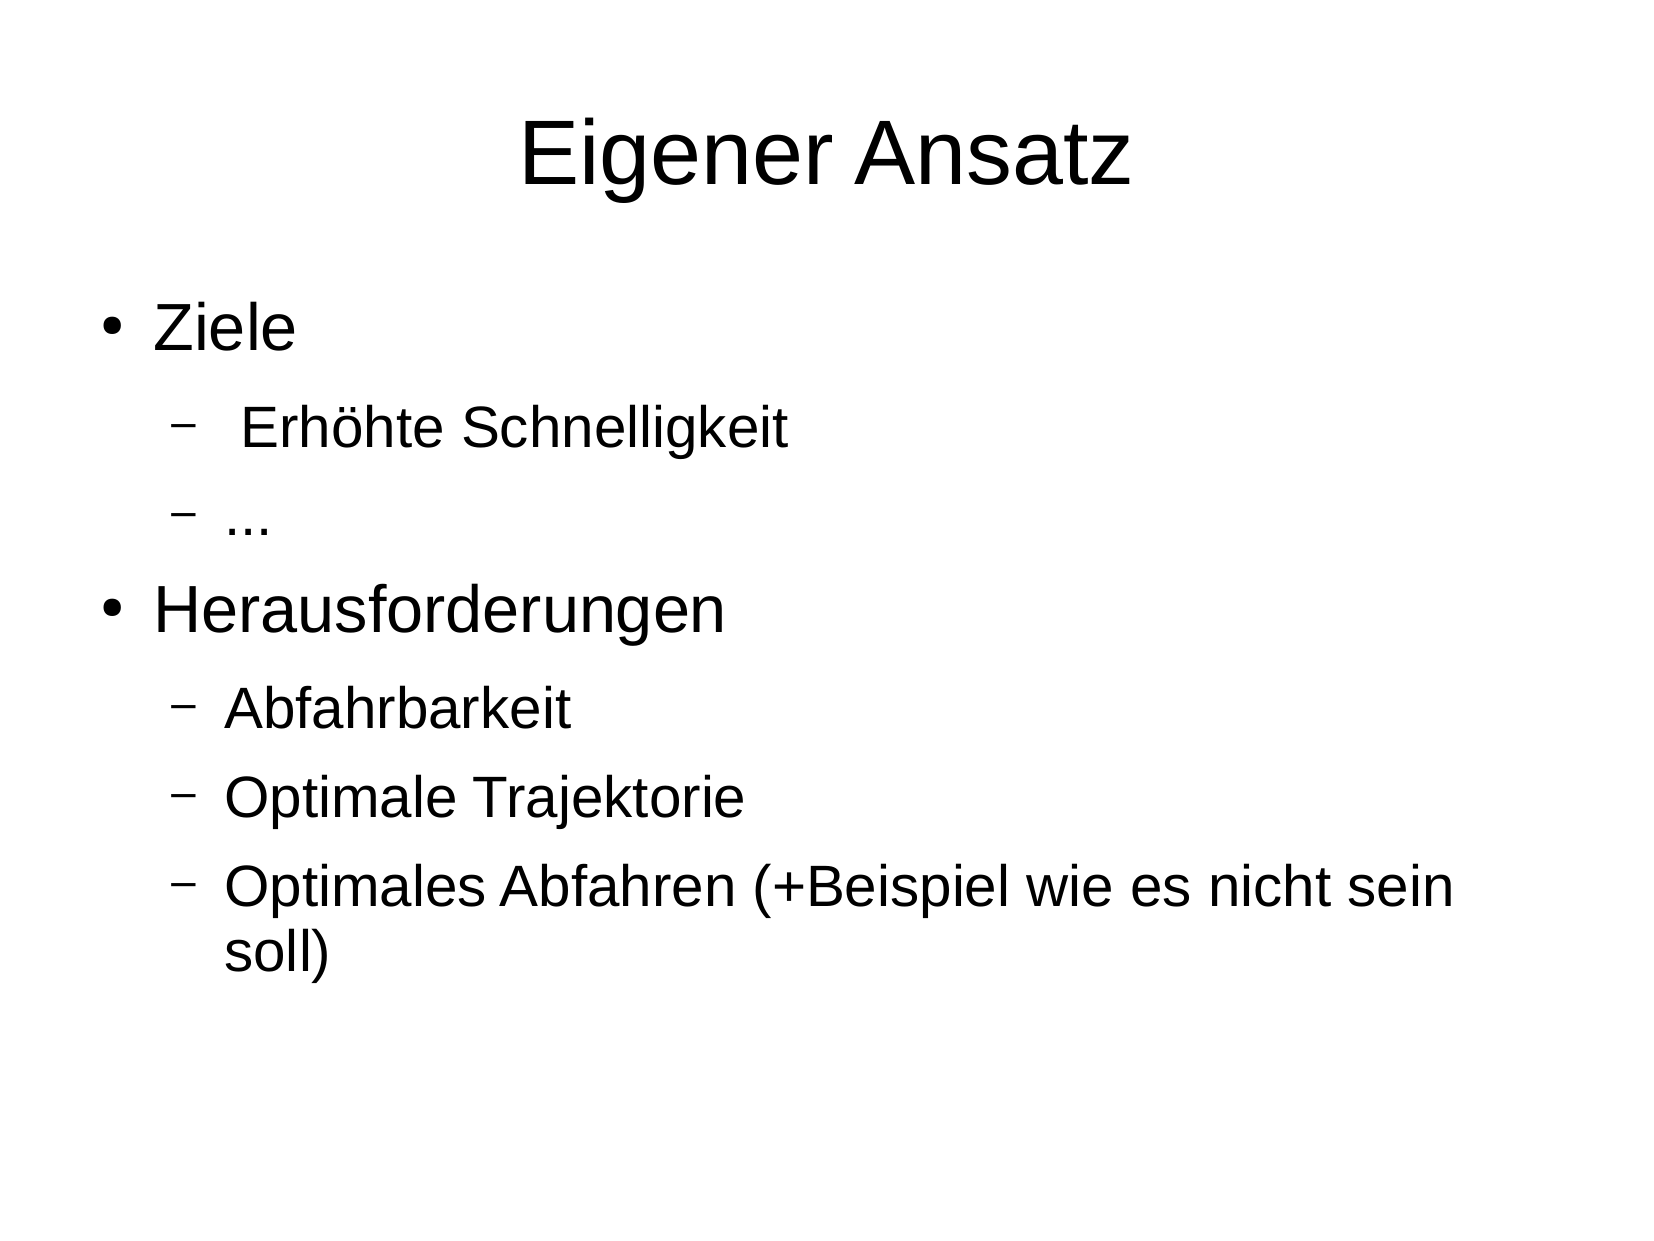

# Eigener Ansatz
Ziele
 Erhöhte Schnelligkeit
...
Herausforderungen
Abfahrbarkeit
Optimale Trajektorie
Optimales Abfahren (+Beispiel wie es nicht sein soll)